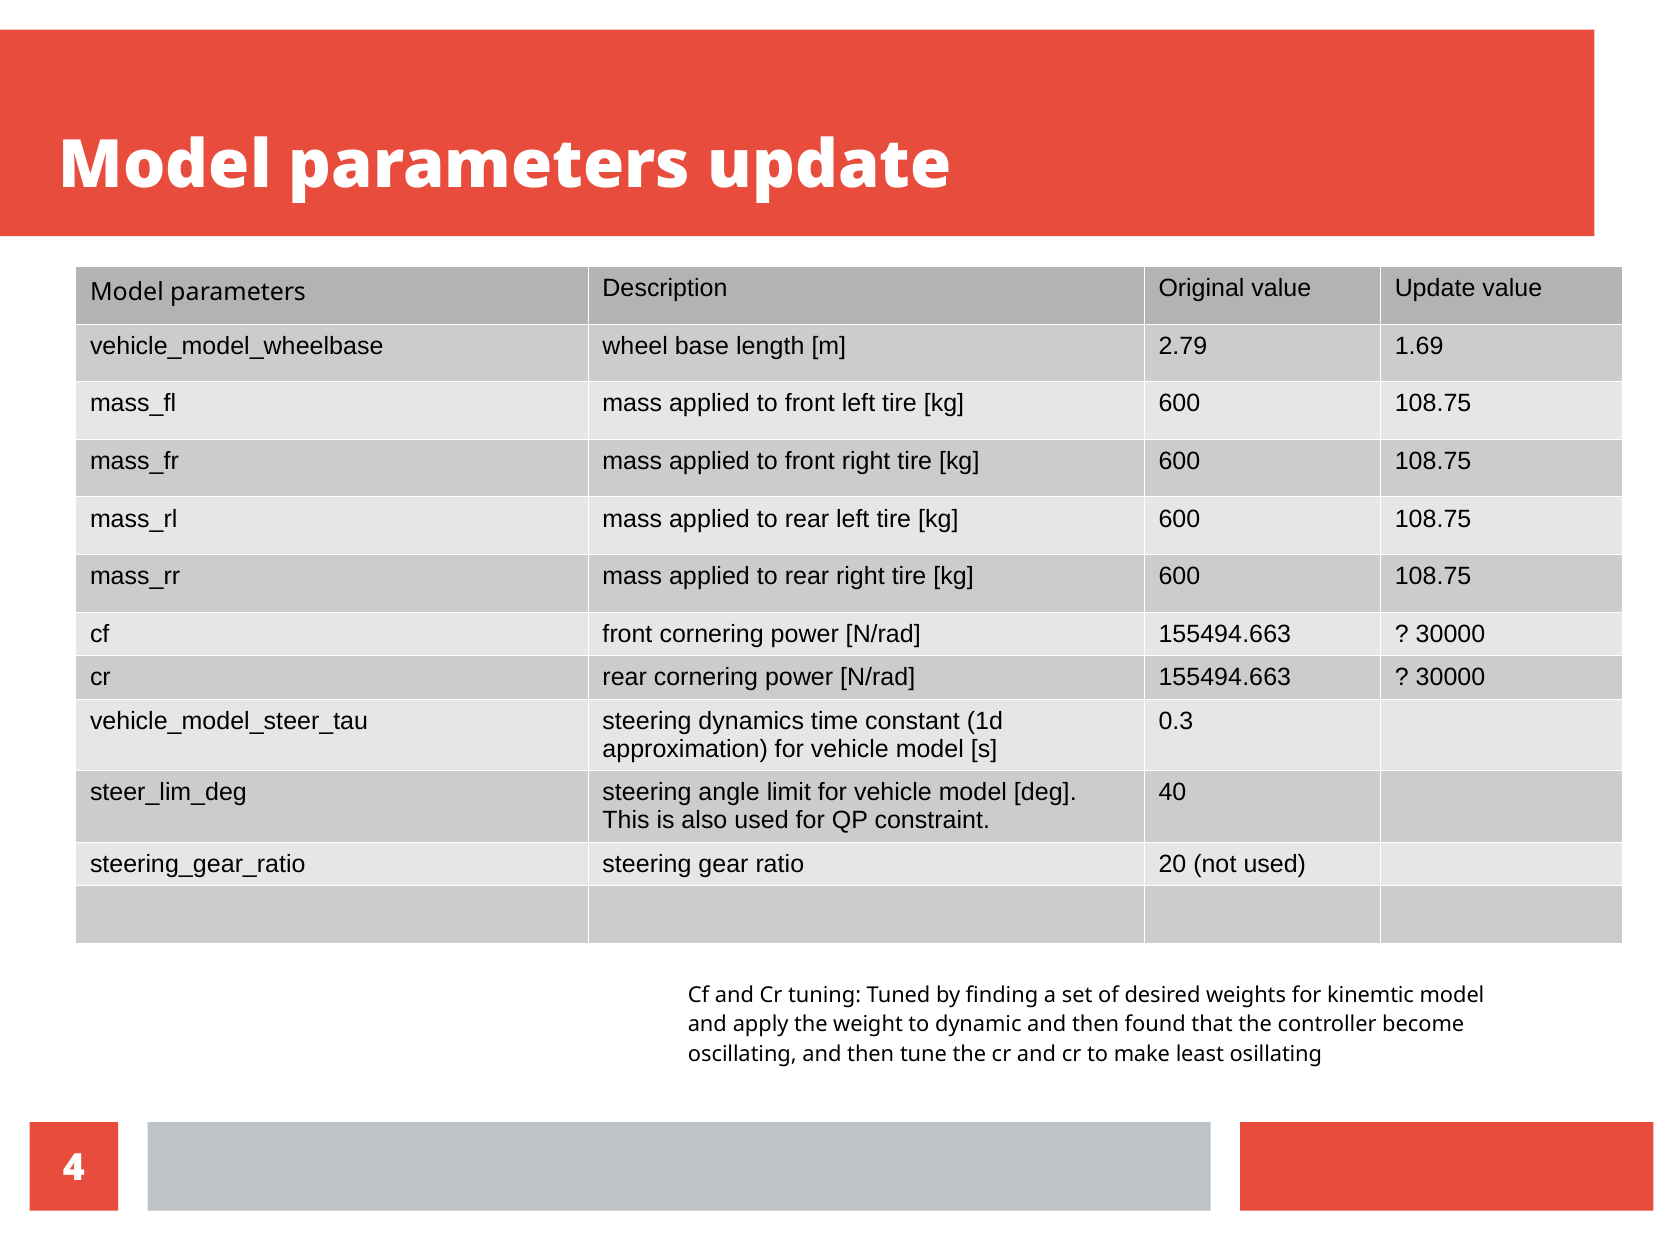

# Model parameters update
| Model parameters | Description | Original value | Update value |
| --- | --- | --- | --- |
| vehicle\_model\_wheelbase | wheel base length [m] | 2.79 | 1.69 |
| mass\_fl | mass applied to front left tire [kg] | 600 | 108.75 |
| mass\_fr | mass applied to front right tire [kg] | 600 | 108.75 |
| mass\_rl | mass applied to rear left tire [kg] | 600 | 108.75 |
| mass\_rr | mass applied to rear right tire [kg] | 600 | 108.75 |
| cf | front cornering power [N/rad] | 155494.663 | ? 30000 |
| cr | rear cornering power [N/rad] | 155494.663 | ? 30000 |
| vehicle\_model\_steer\_tau | steering dynamics time constant (1d approximation) for vehicle model [s] | 0.3 | |
| steer\_lim\_deg | steering angle limit for vehicle model [deg]. This is also used for QP constraint. | 40 | |
| steering\_gear\_ratio | steering gear ratio | 20 (not used) | |
| | | | |
Cf and Cr tuning: Tuned by finding a set of desired weights for kinemtic model and apply the weight to dynamic and then found that the controller become oscillating, and then tune the cr and cr to make least osillating
4